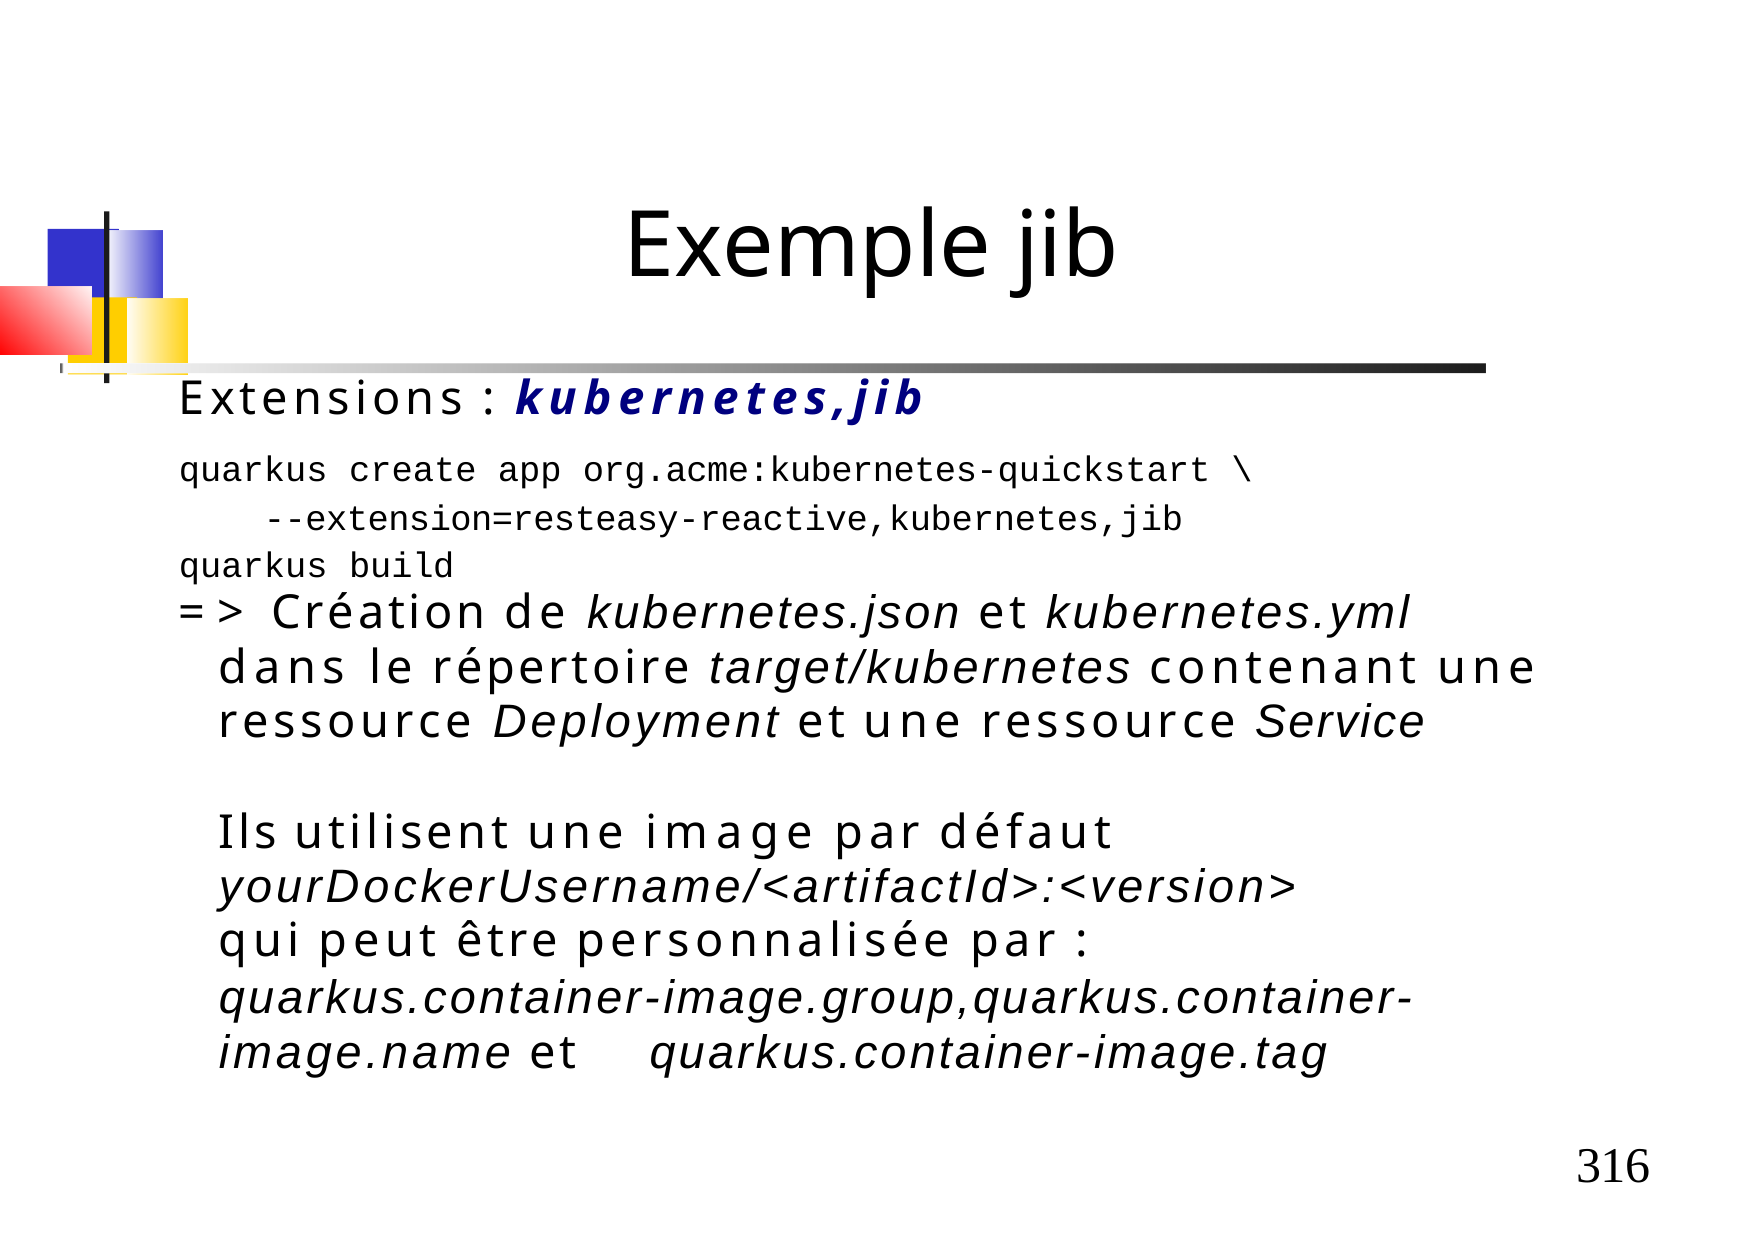

# Exemple jib
Extensions : kubernetes,jib
quarkus create app org.acme:kubernetes-quickstart \
--extension=resteasy-reactive,kubernetes,jib quarkus build
=> Création de kubernetes.json et kubernetes.yml dans le répertoire target/kubernetes contenant une ressource Deployment et une ressource Service
Ils utilisent une image par défaut yourDockerUsername/<artifactId>:<version> qui peut être personnalisée par :
quarkus.container-image.group,quarkus.container- image.name et	quarkus.container-image.tag
316